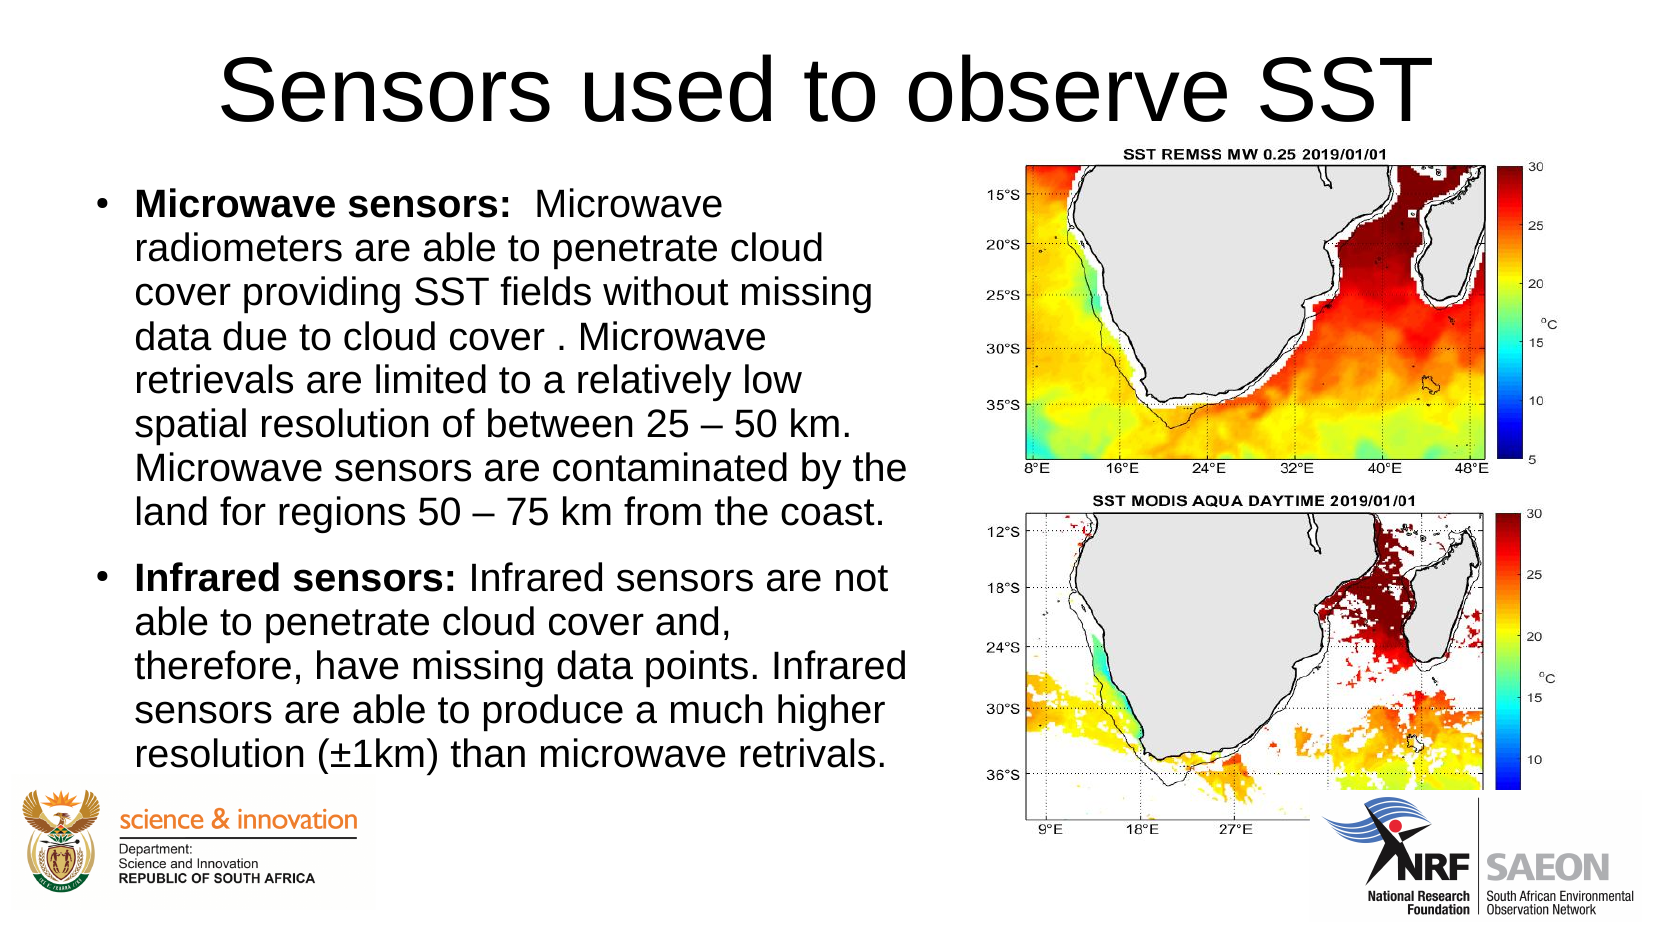

# Sensors used to observe SST
Microwave sensors: Microwave radiometers are able to penetrate cloud cover providing SST fields without missing data due to cloud cover . Microwave retrievals are limited to a relatively low spatial resolution of between 25 – 50 km. Microwave sensors are contaminated by the land for regions 50 – 75 km from the coast.
Infrared sensors: Infrared sensors are not able to penetrate cloud cover and, therefore, have missing data points. Infrared sensors are able to produce a much higher resolution (±1km) than microwave retrivals.